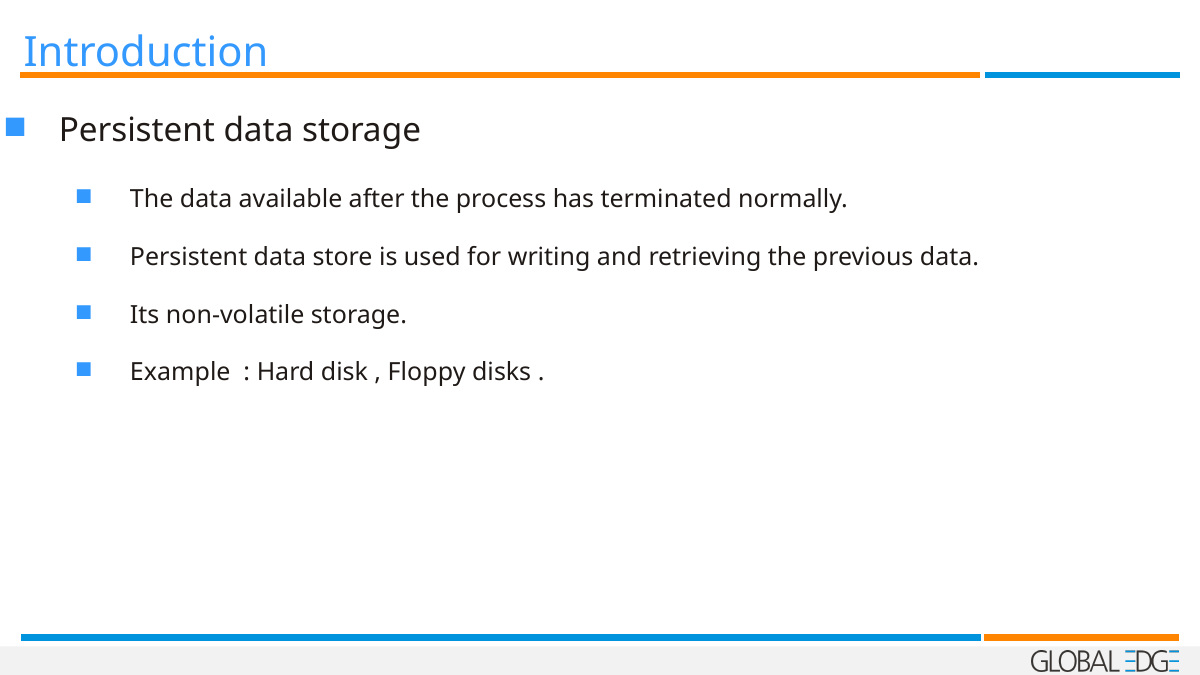

# Introduction
Persistent data storage
The data available after the process has terminated normally.
Persistent data store is used for writing and retrieving the previous data.
Its non-volatile storage.
Example : Hard disk , Floppy disks .